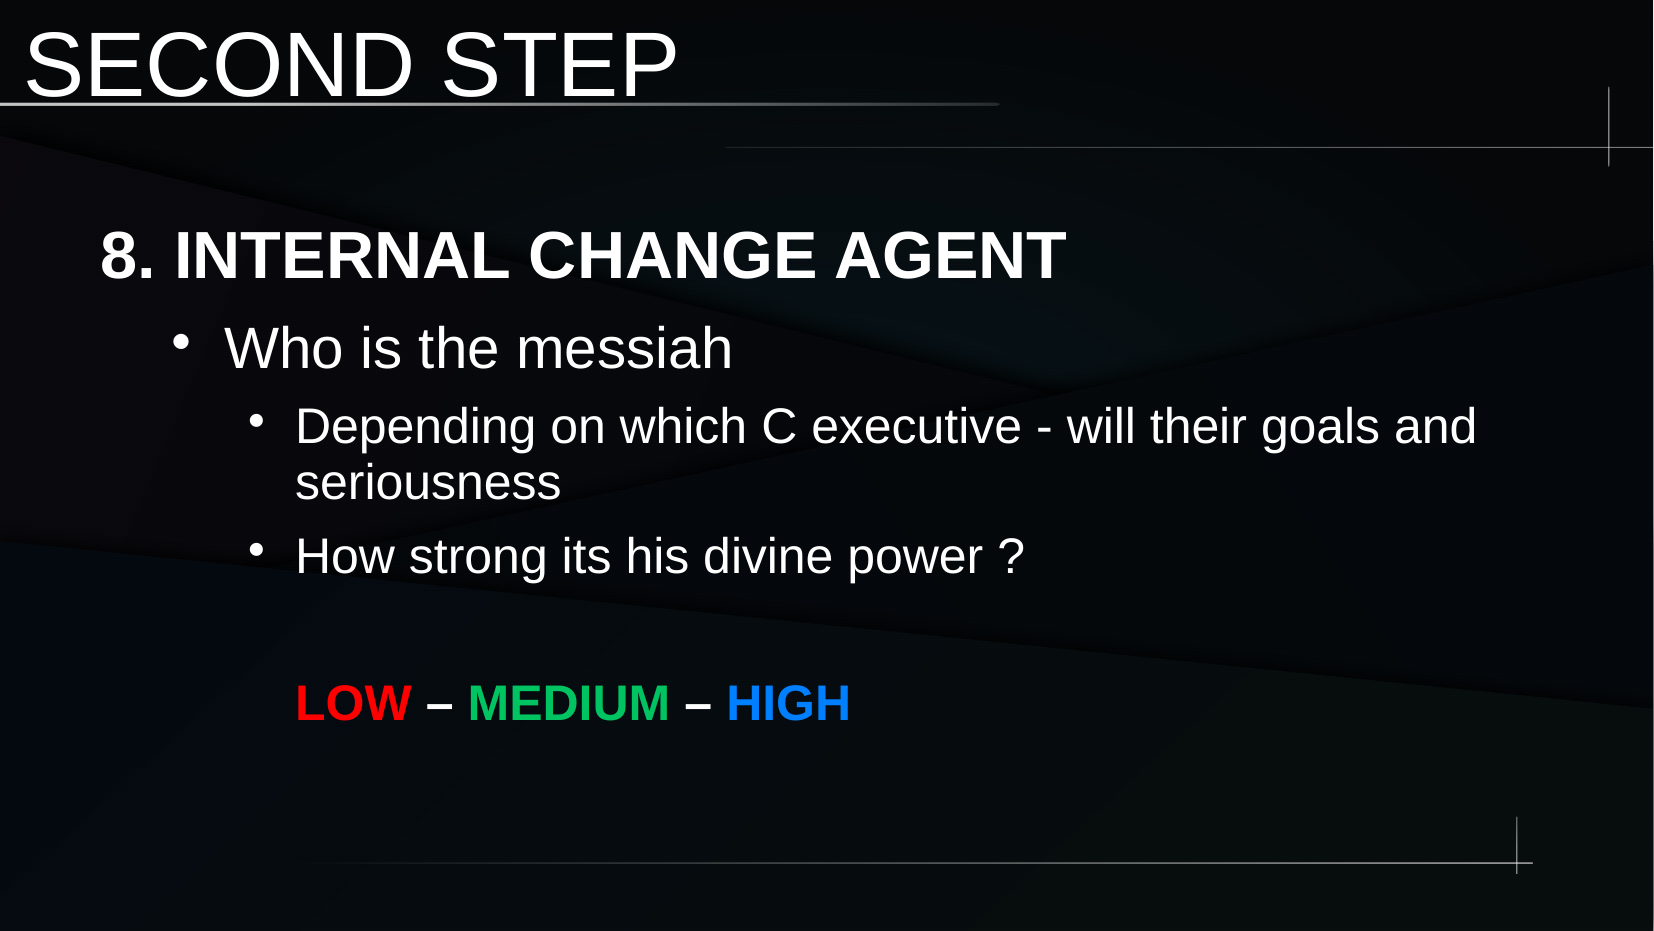

# SECOND STEP
 INTERNAL CHANGE AGENT
Who is the messiah
Depending on which C executive - will their goals and seriousness
How strong its his divine power ?
LOW – MEDIUM – HIGH